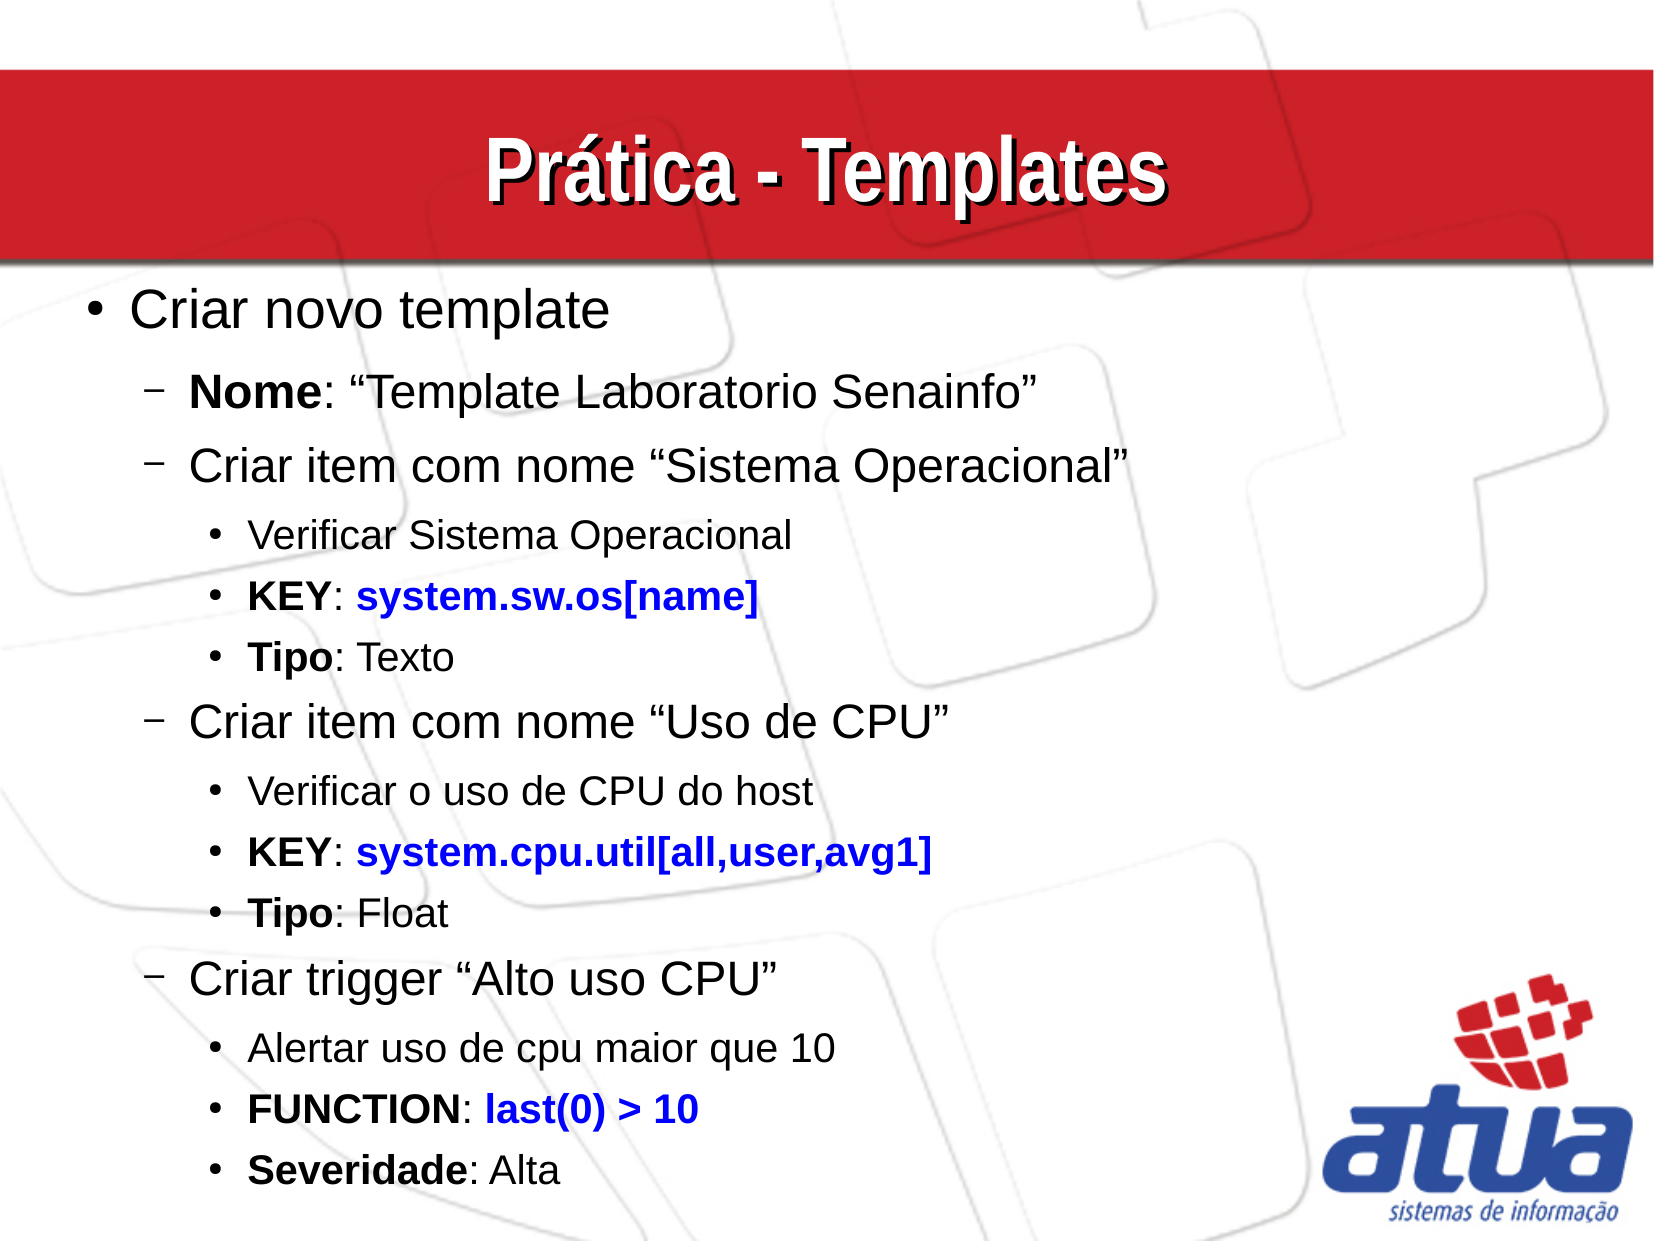

# Prática - Templates
Criar novo template
Nome: “Template Laboratorio Senainfo”
Criar item com nome “Sistema Operacional”
Verificar Sistema Operacional
KEY: system.sw.os[name]
Tipo: Texto
Criar item com nome “Uso de CPU”
Verificar o uso de CPU do host
KEY: system.cpu.util[all,user,avg1]
Tipo: Float
Criar trigger “Alto uso CPU”
Alertar uso de cpu maior que 10
FUNCTION: last(0) > 10
Severidade: Alta